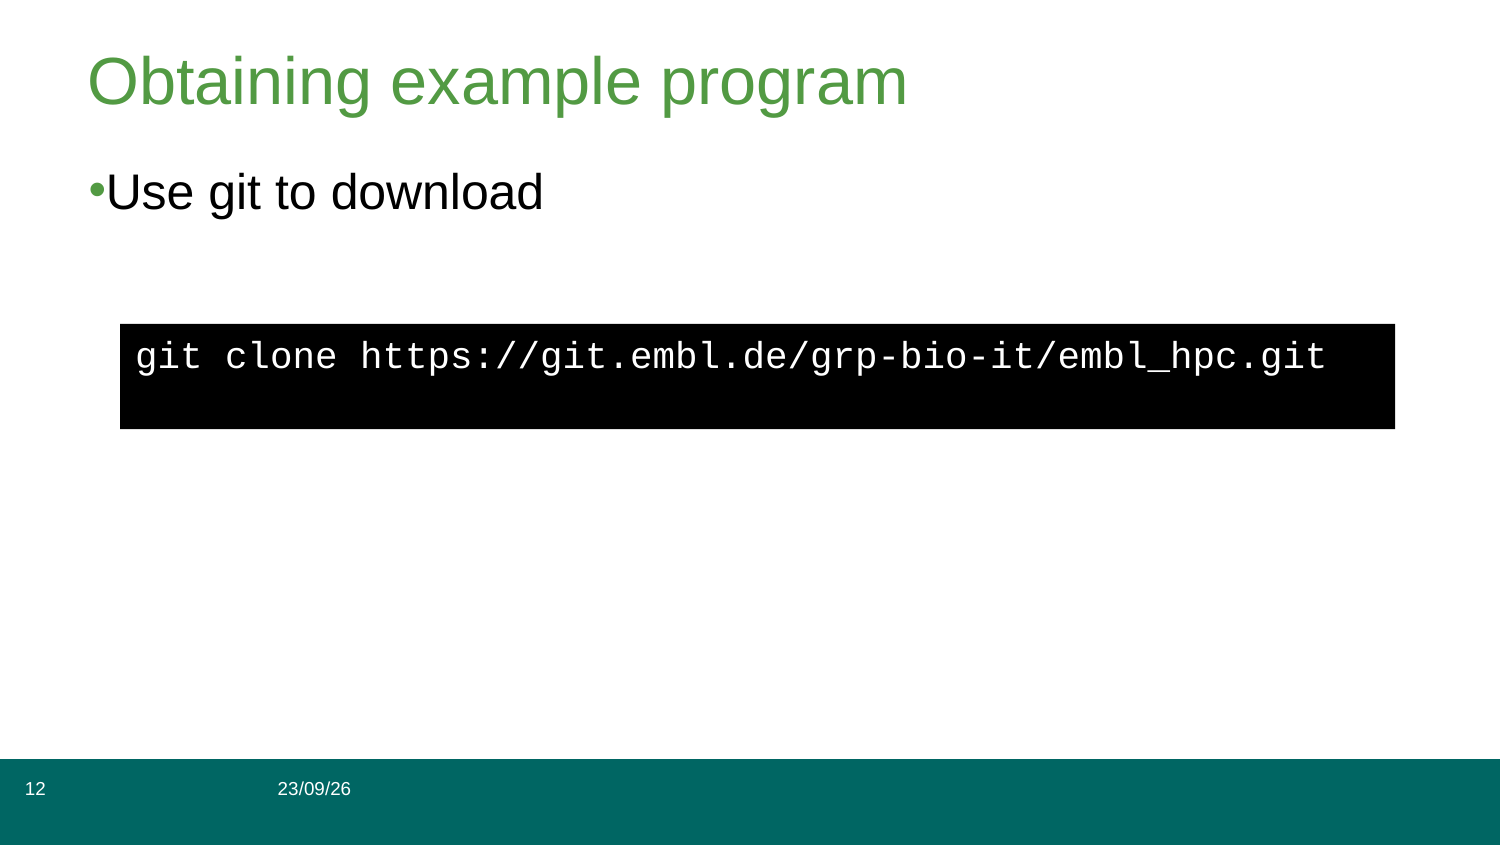

# Obtaining example program
Use git to download
git clone https://git.embl.de/grp-bio-it/embl_hpc.git